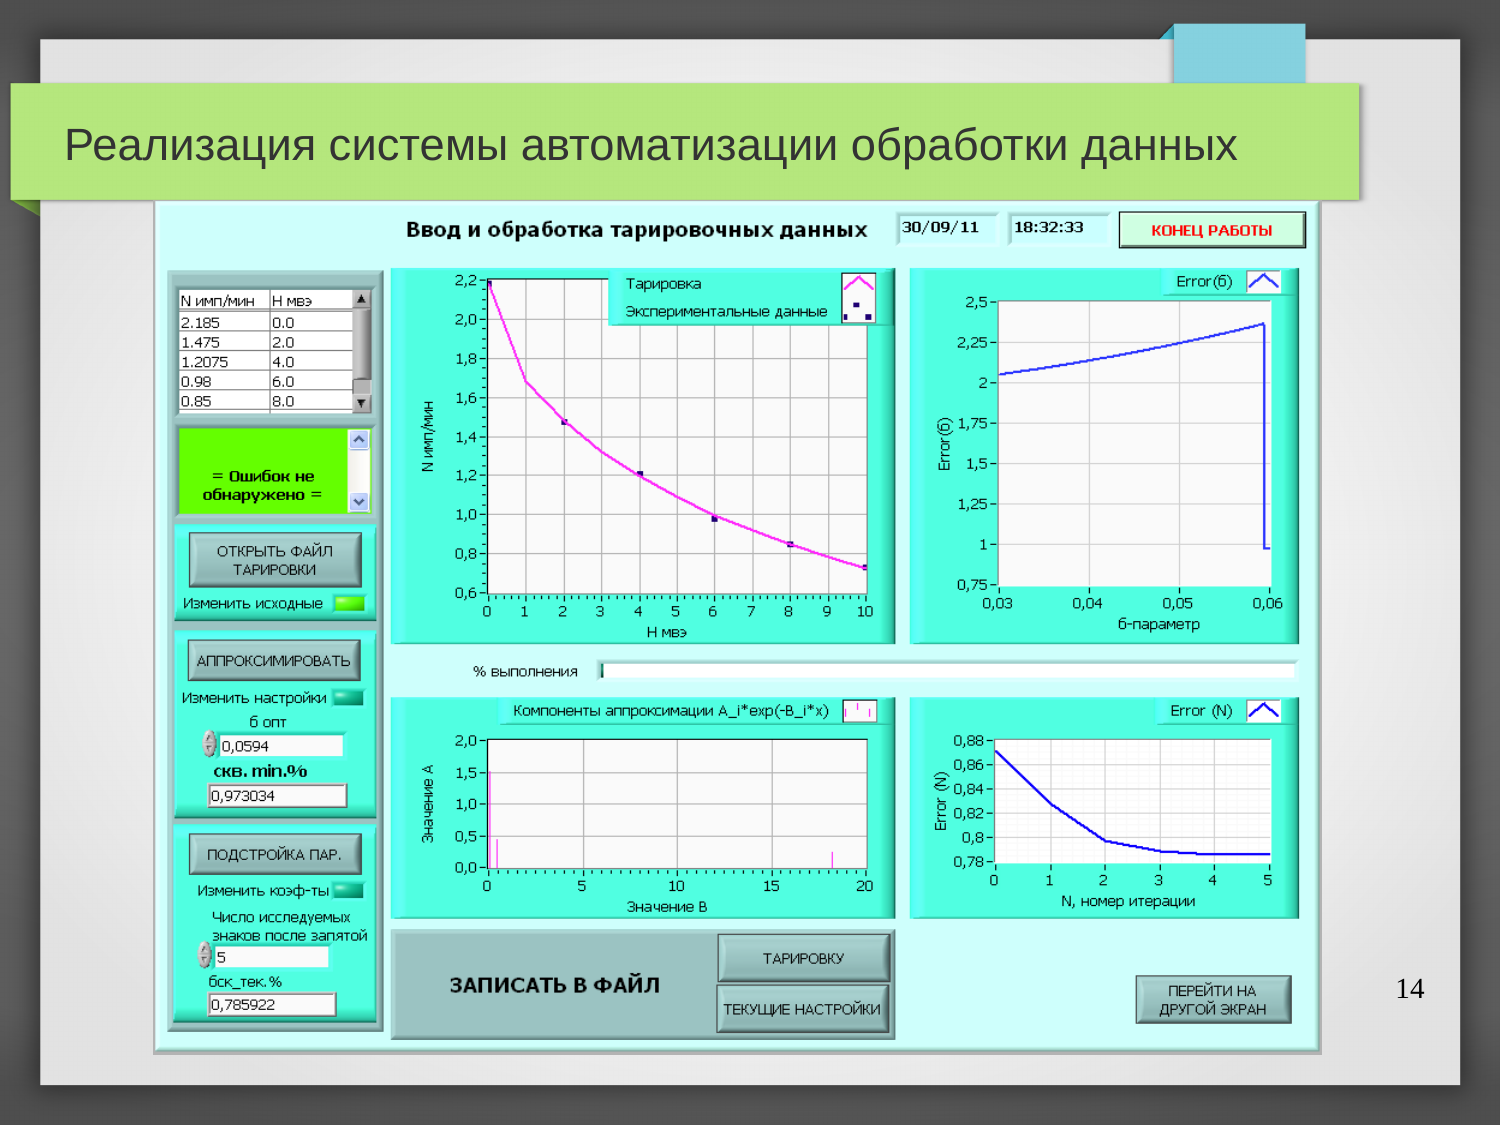

# Реализация системы автоматизации обработки данных
14